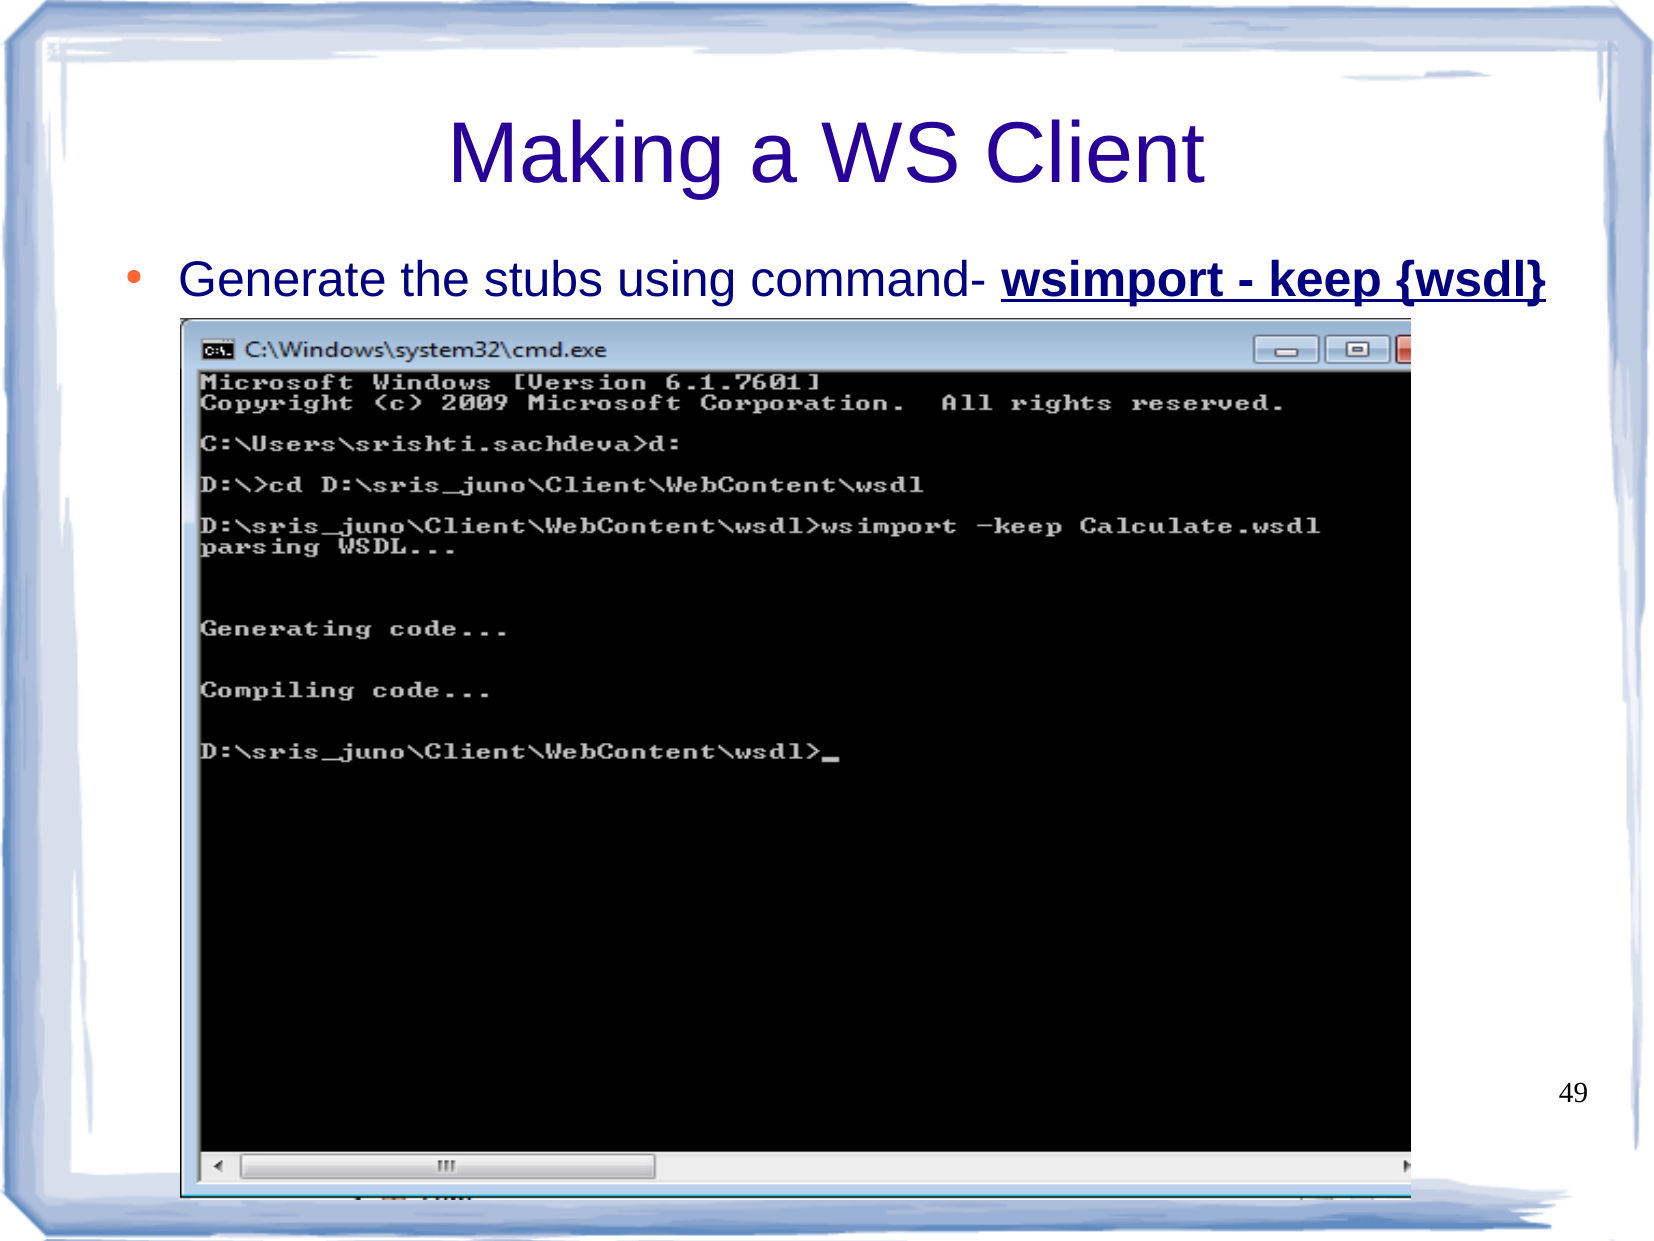

# Making a WS Client
Generate the stubs using command- wsimport - keep {wsdl}
49